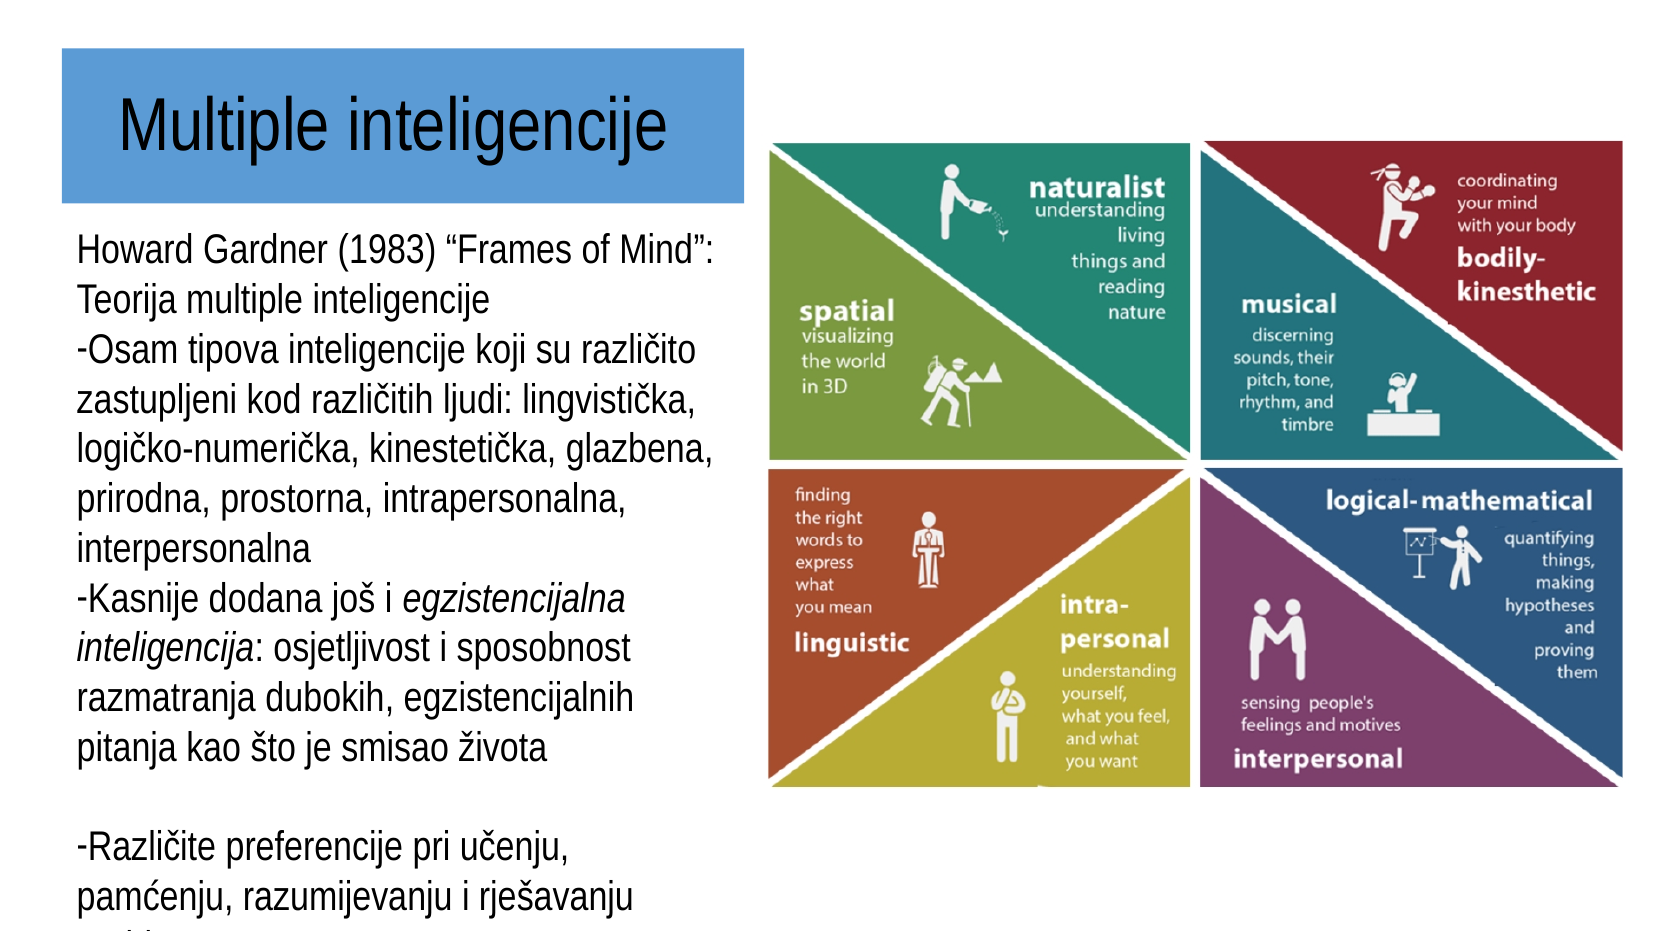

Multiple inteligencije
Howard Gardner (1983) “Frames of Mind”:
Teorija multiple inteligencije
Osam tipova inteligencije koji su različito zastupljeni kod različitih ljudi: lingvistička, logičko-numerička, kinestetička, glazbena, prirodna, prostorna, intrapersonalna, interpersonalna
Kasnije dodana još i egzistencijalna inteligencija: osjetljivost i sposobnost razmatranja dubokih, egzistencijalnih pitanja kao što je smisao života
Različite preferencije pri učenju, pamćenju, razumijevanju i rješavanju problema
U školskim sustavima inzistira se na lingvističkoj i logičko-numeričkoj inteligenciji
Različita zanimanja, različiti hobiji i interesi